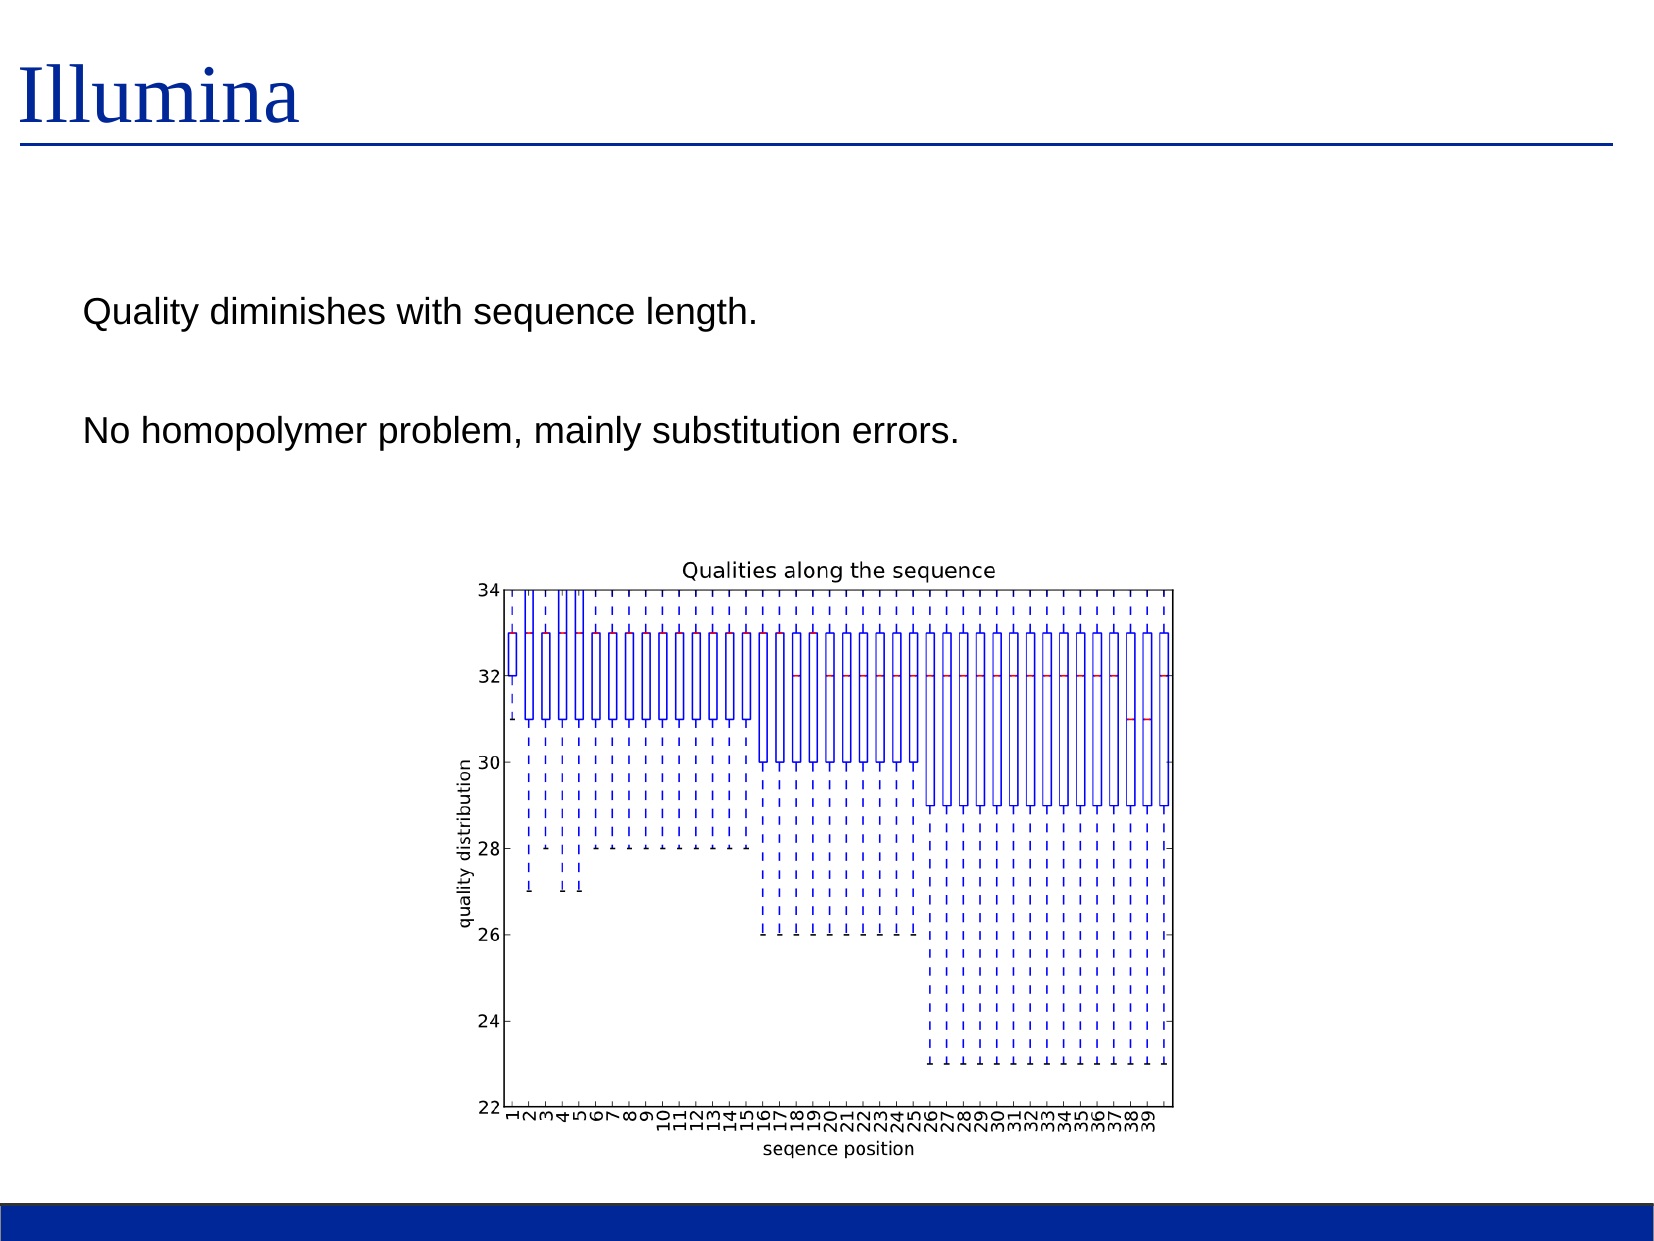

# Illumina
Quality diminishes with sequence length.
No homopolymer problem, mainly substitution errors.